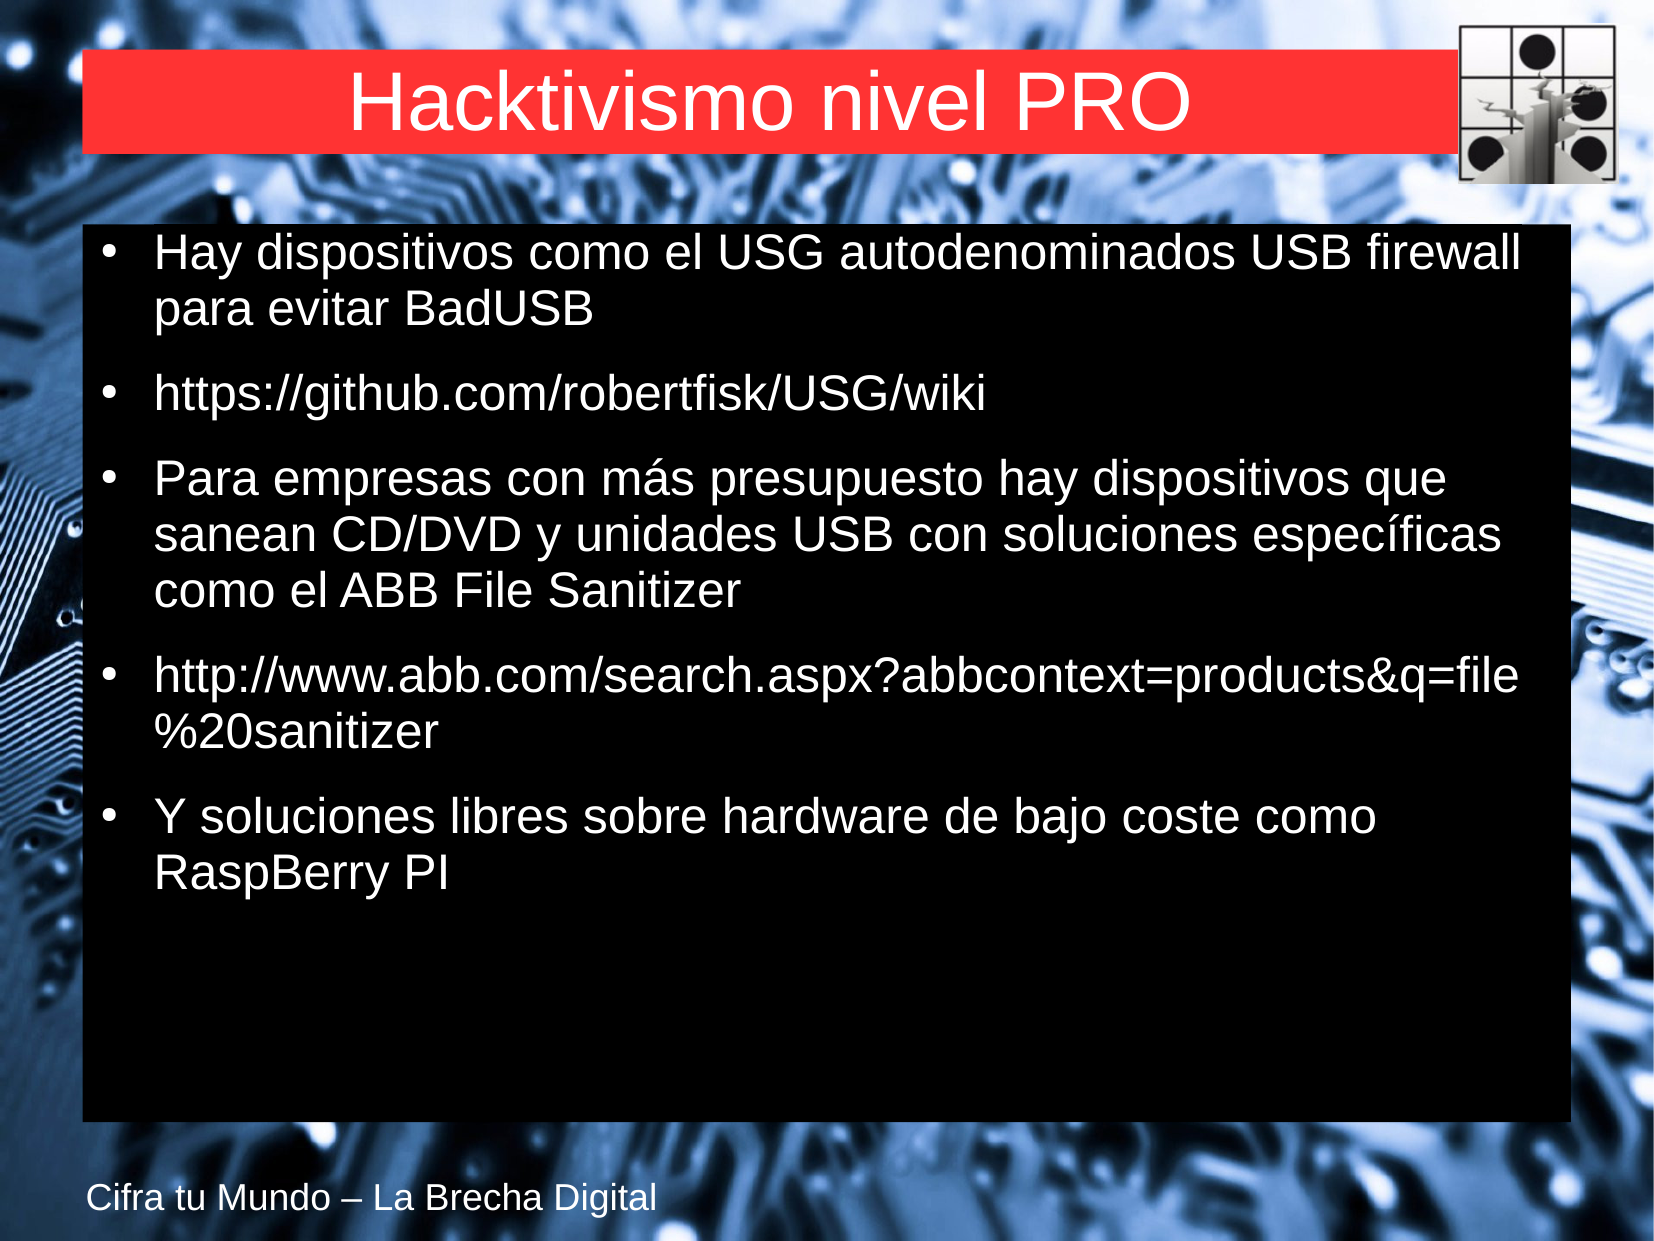

Tráfico de datos seguro con Tor y/o VPN
Hacktivismo nivel PRO
# Hay dispositivos como el USG autodenominados USB firewall para evitar BadUSB
https://github.com/robertfisk/USG/wiki
Para empresas con más presupuesto hay dispositivos que sanean CD/DVD y unidades USB con soluciones específicas como el ABB File Sanitizer
http://www.abb.com/search.aspx?abbcontext=products&q=file%20sanitizer
Y soluciones libres sobre hardware de bajo coste como RaspBerry PI
Cifra tu Mundo – La Brecha Digital